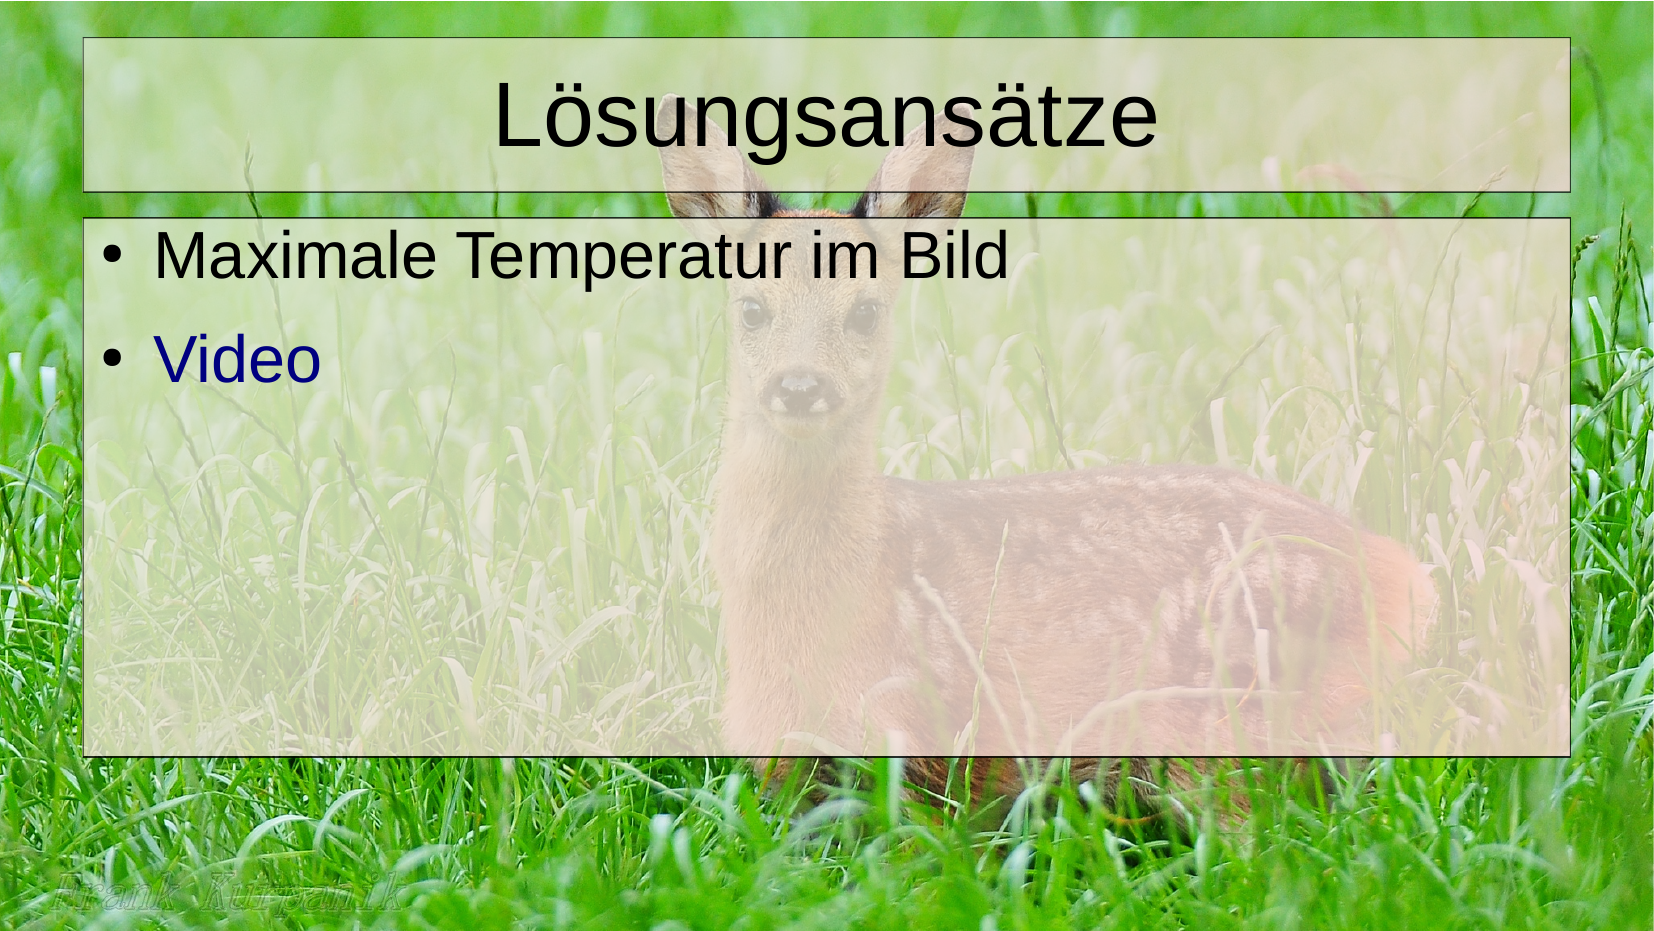

# Lösungsansätze
Maximale Temperatur im Bild
Video